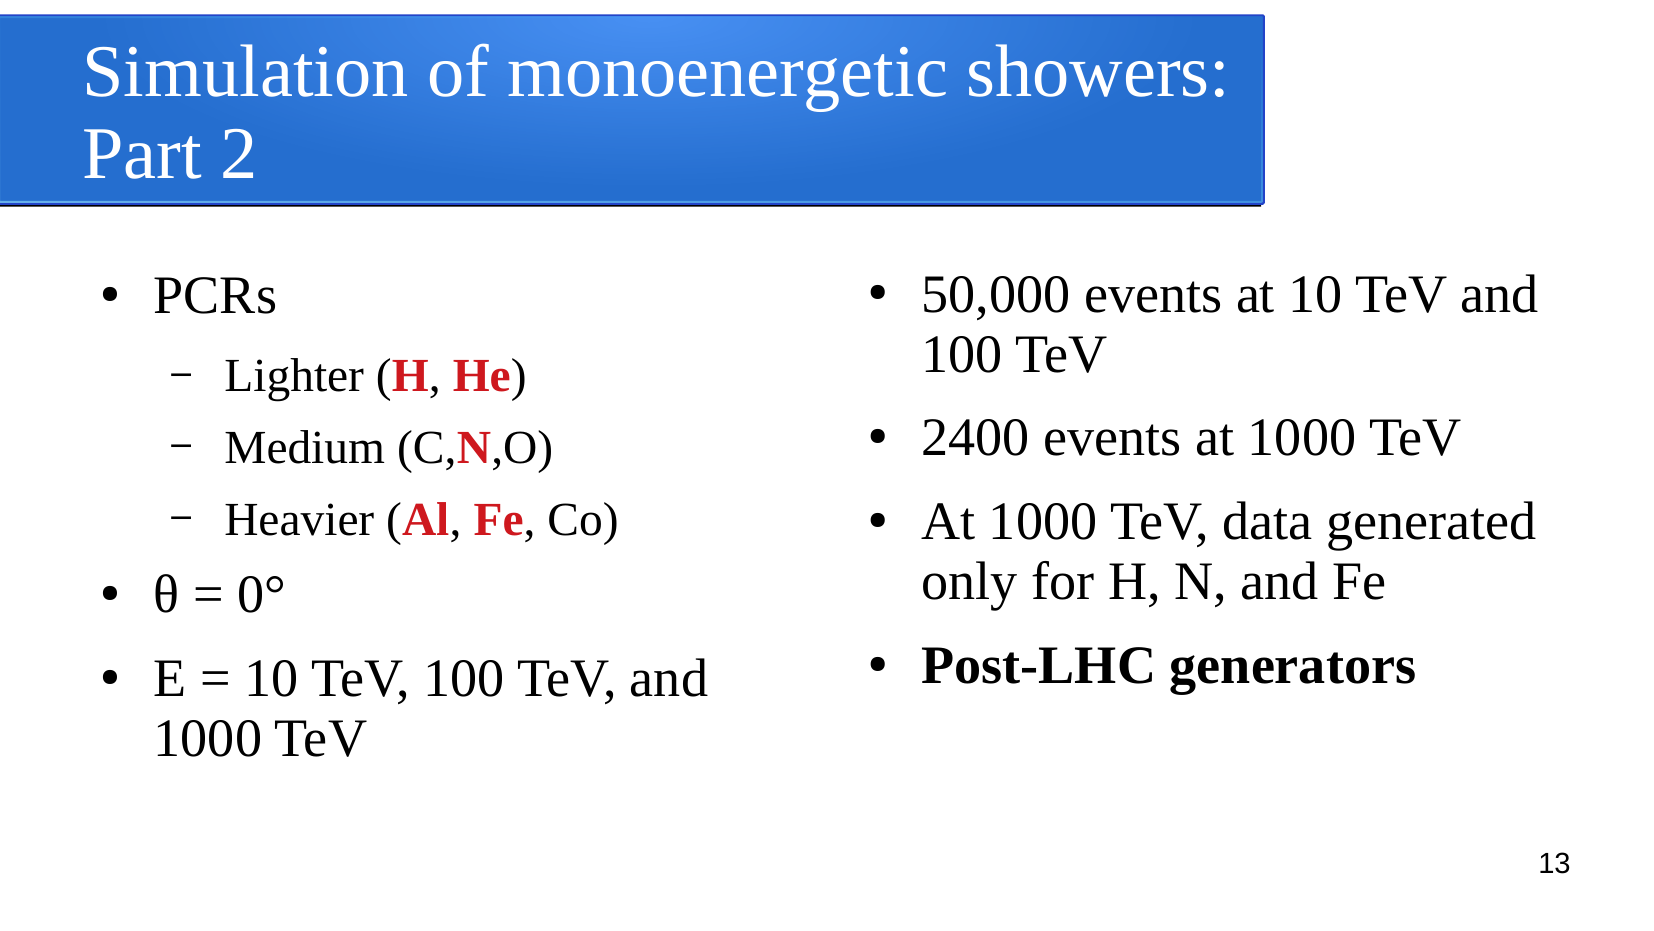

# Simulation of monoenergetic showers: Part 2
50,000 events at 10 TeV and 100 TeV
2400 events at 1000 TeV
At 1000 TeV, data generated only for H, N, and Fe
Post-LHC generators
PCRs
Lighter (H, He)
Medium (C,N,O)
Heavier (Al, Fe, Co)
θ = 0°
E = 10 TeV, 100 TeV, and 1000 TeV